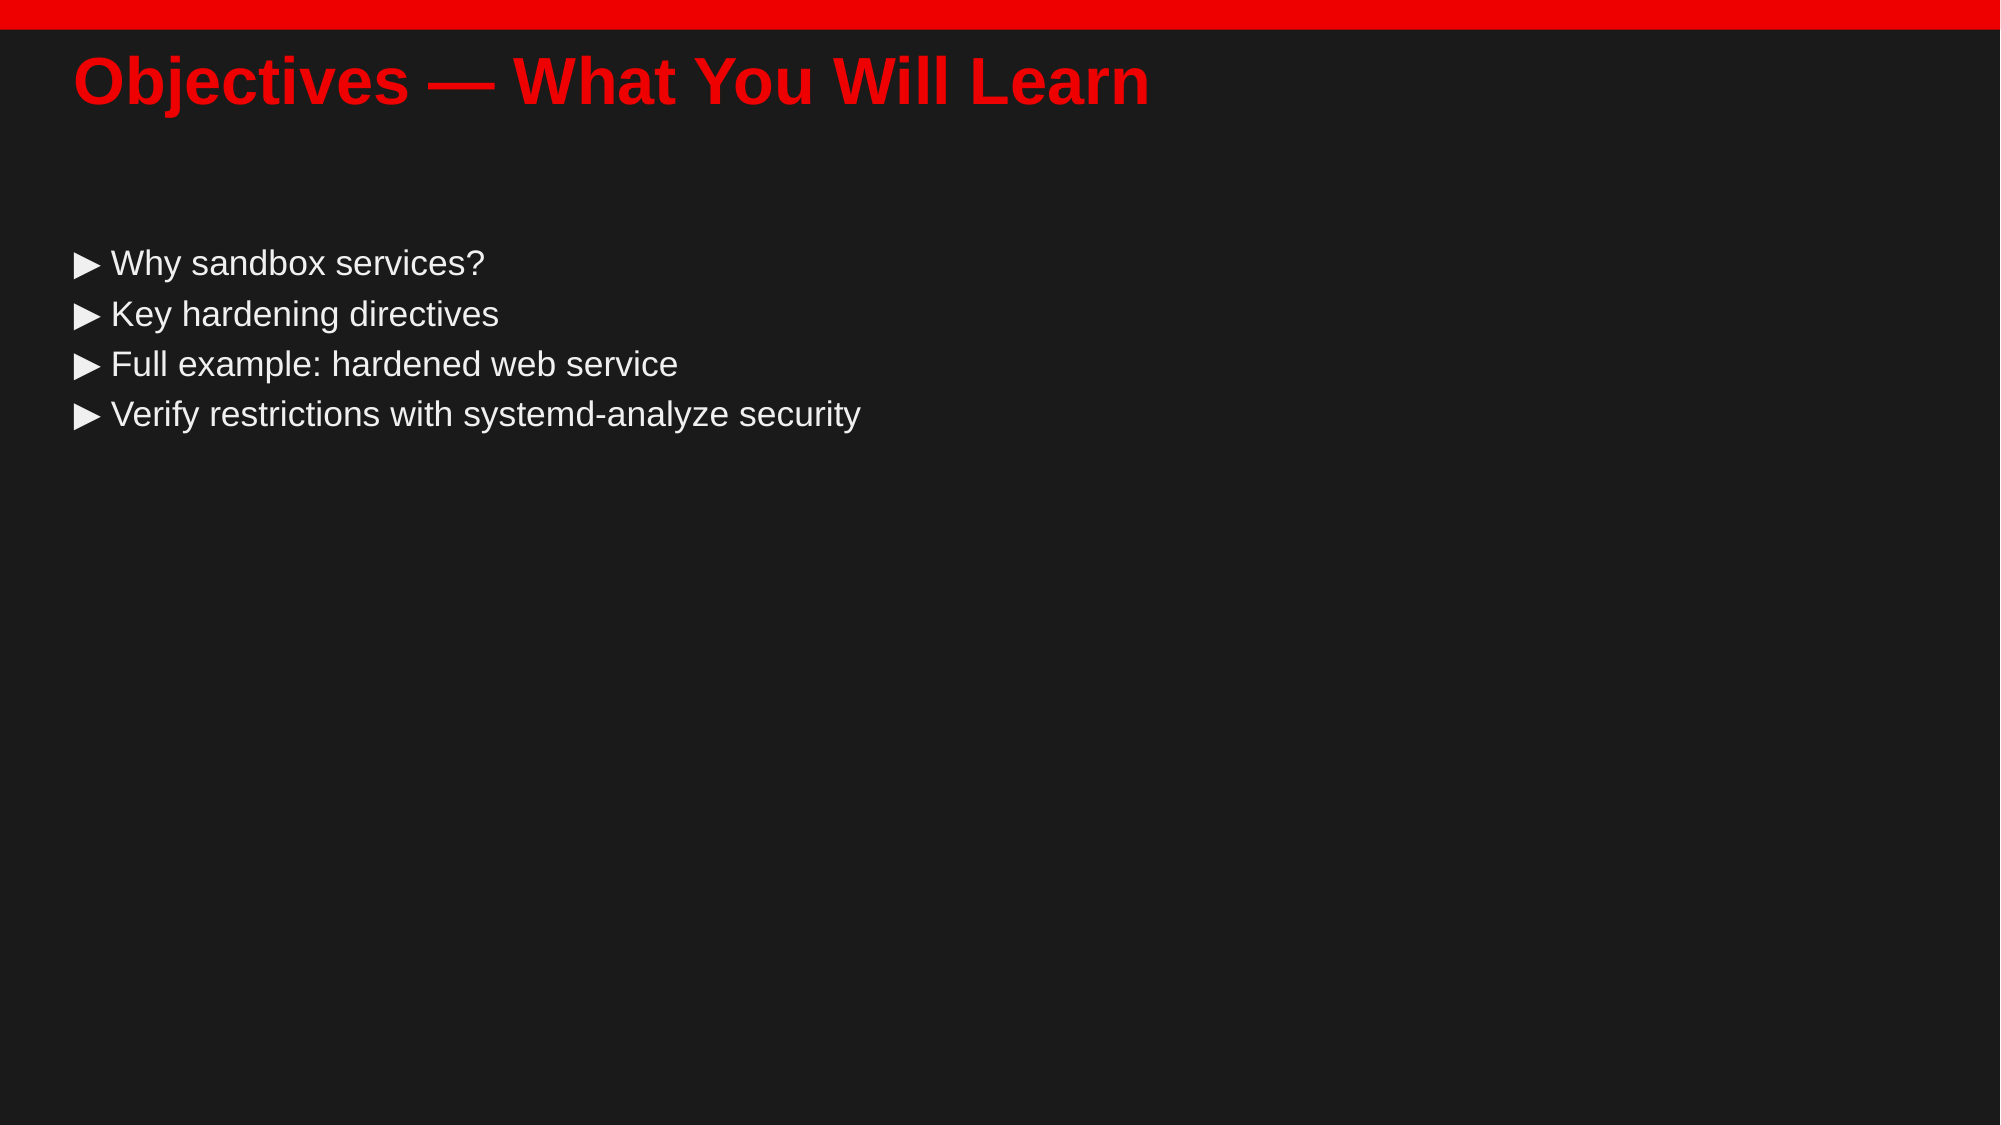

Objectives — What You Will Learn
▶ Why sandbox services?
▶ Key hardening directives
▶ Full example: hardened web service
▶ Verify restrictions with systemd-analyze security